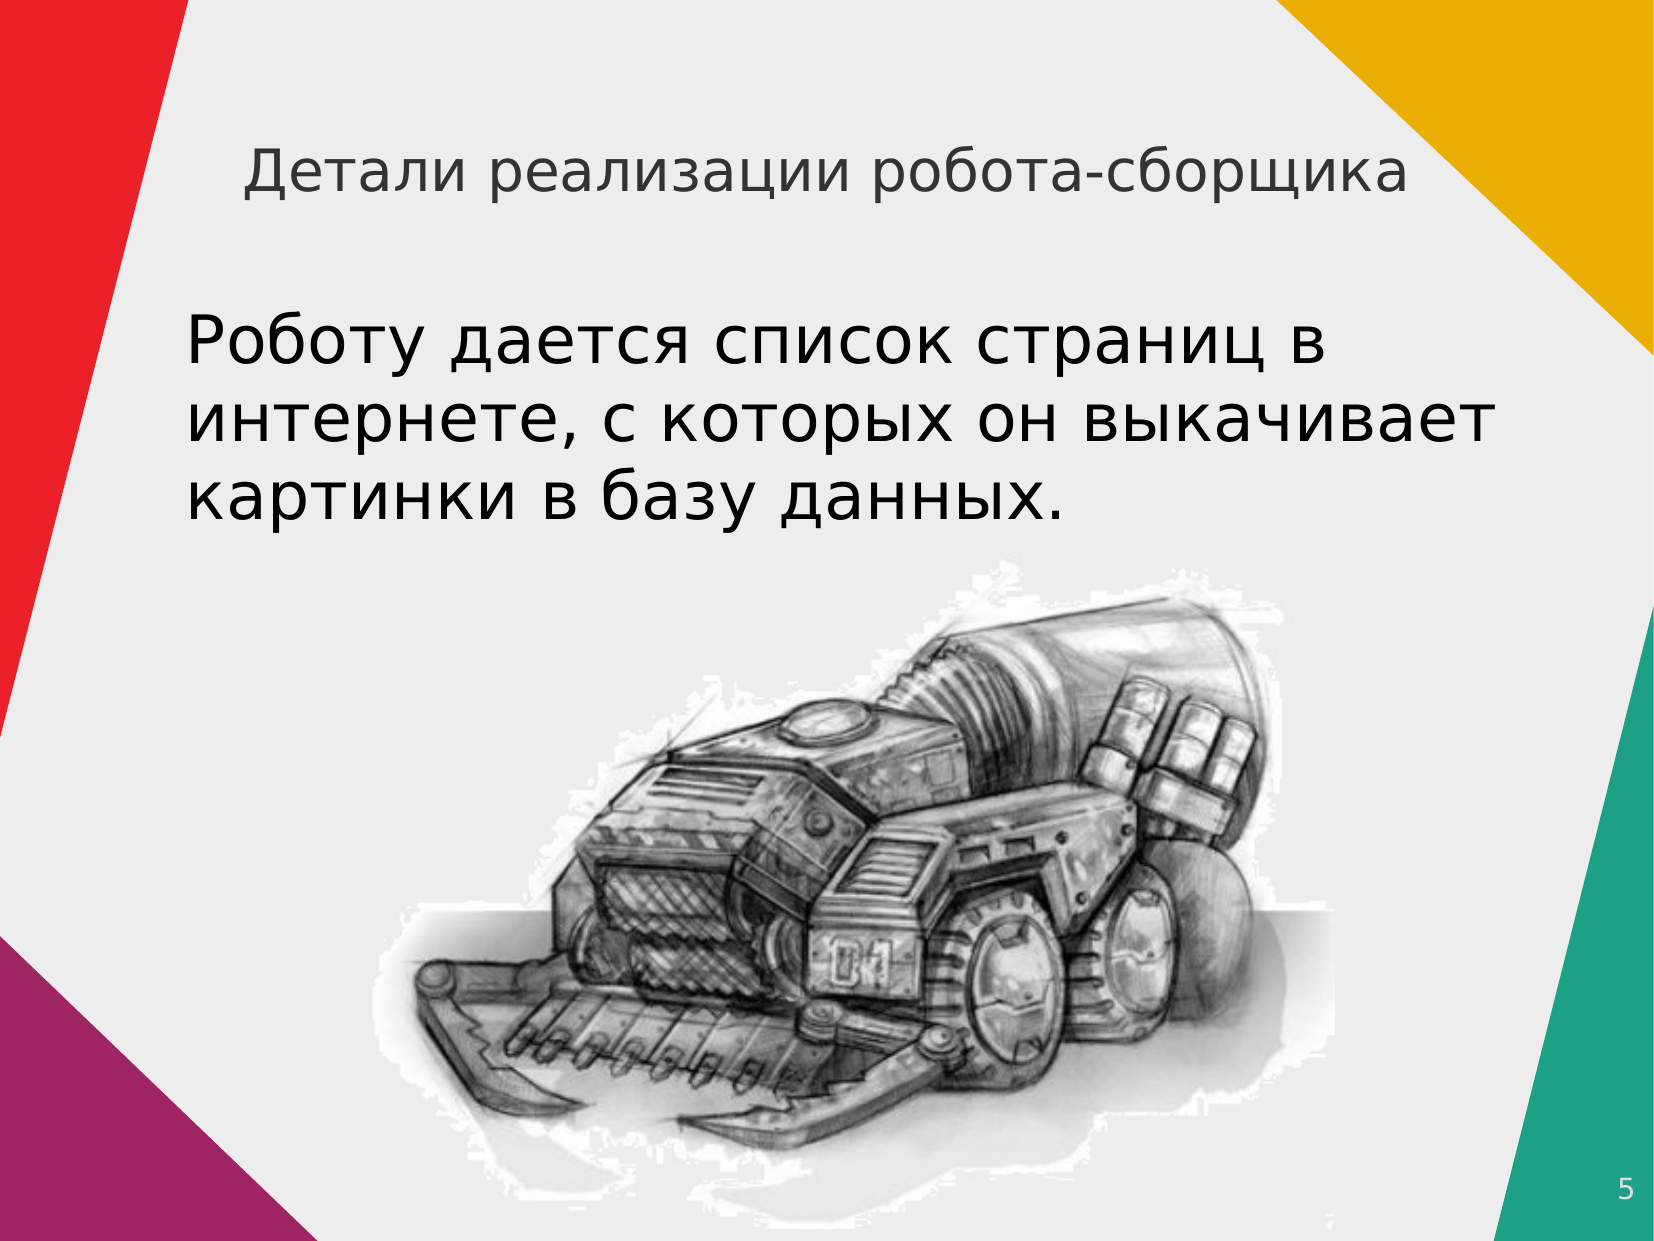

# Детали реализации робота-сборщика
Роботу дается список страниц в интернете, с которых он выкачивает картинки в базу данных.
5